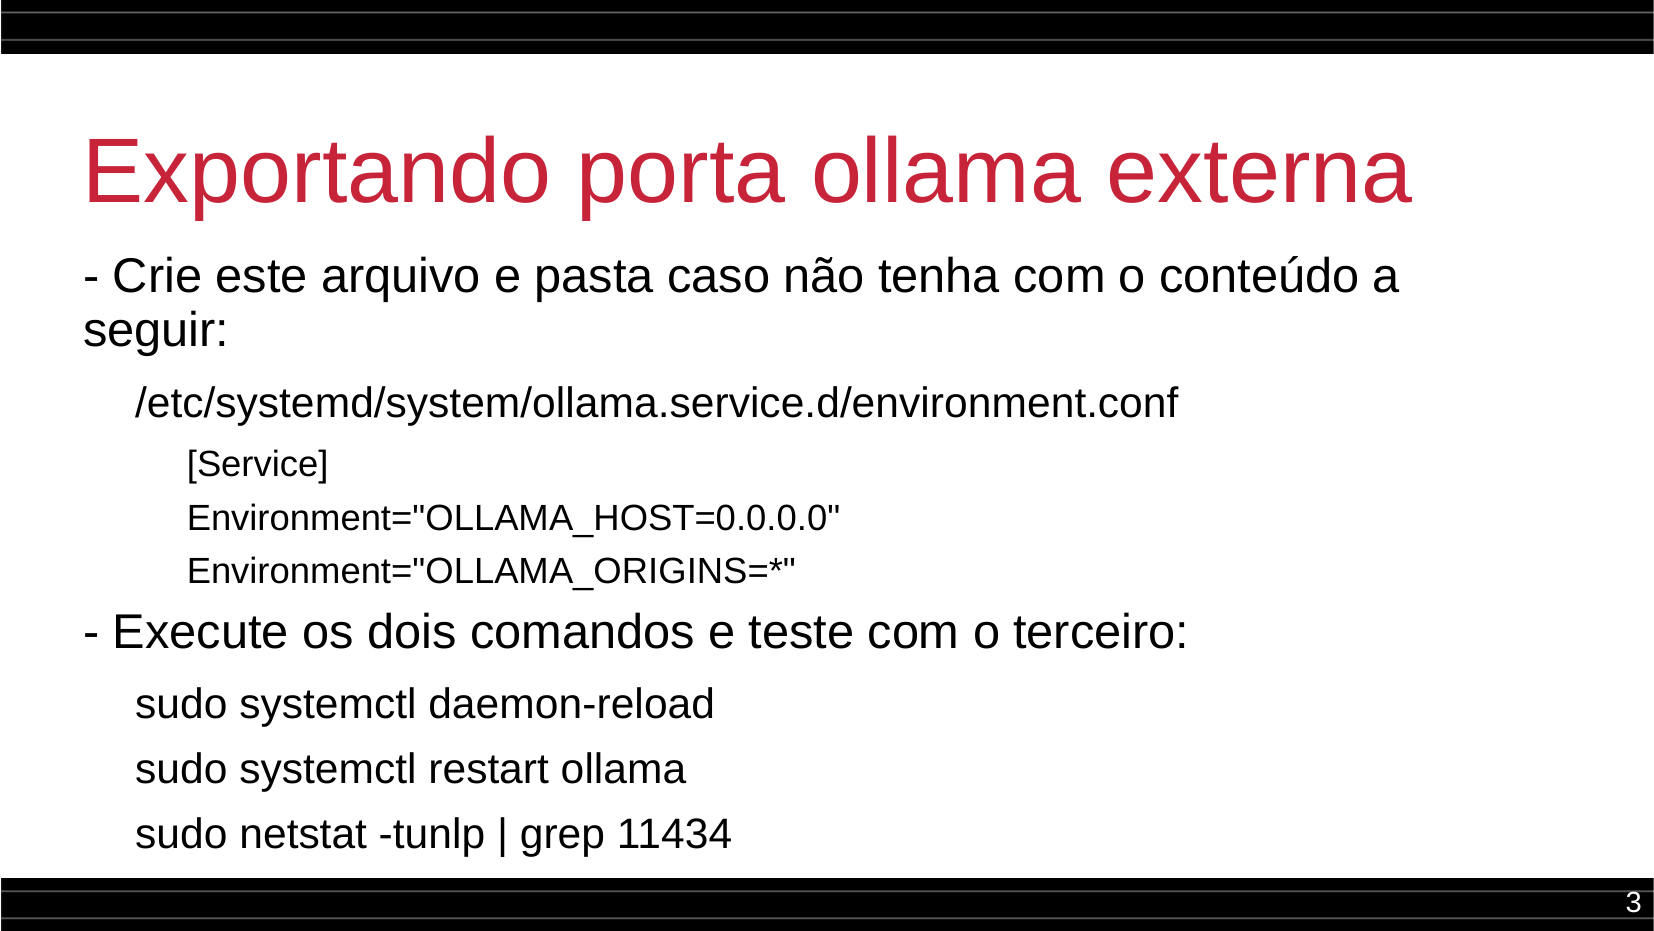

# Exportando porta ollama externa
- Crie este arquivo e pasta caso não tenha com o conteúdo a seguir:
/etc/systemd/system/ollama.service.d/environment.conf
[Service]
Environment="OLLAMA_HOST=0.0.0.0"
Environment="OLLAMA_ORIGINS=*"
- Execute os dois comandos e teste com o terceiro:
sudo systemctl daemon-reload
sudo systemctl restart ollama
sudo netstat -tunlp | grep 11434